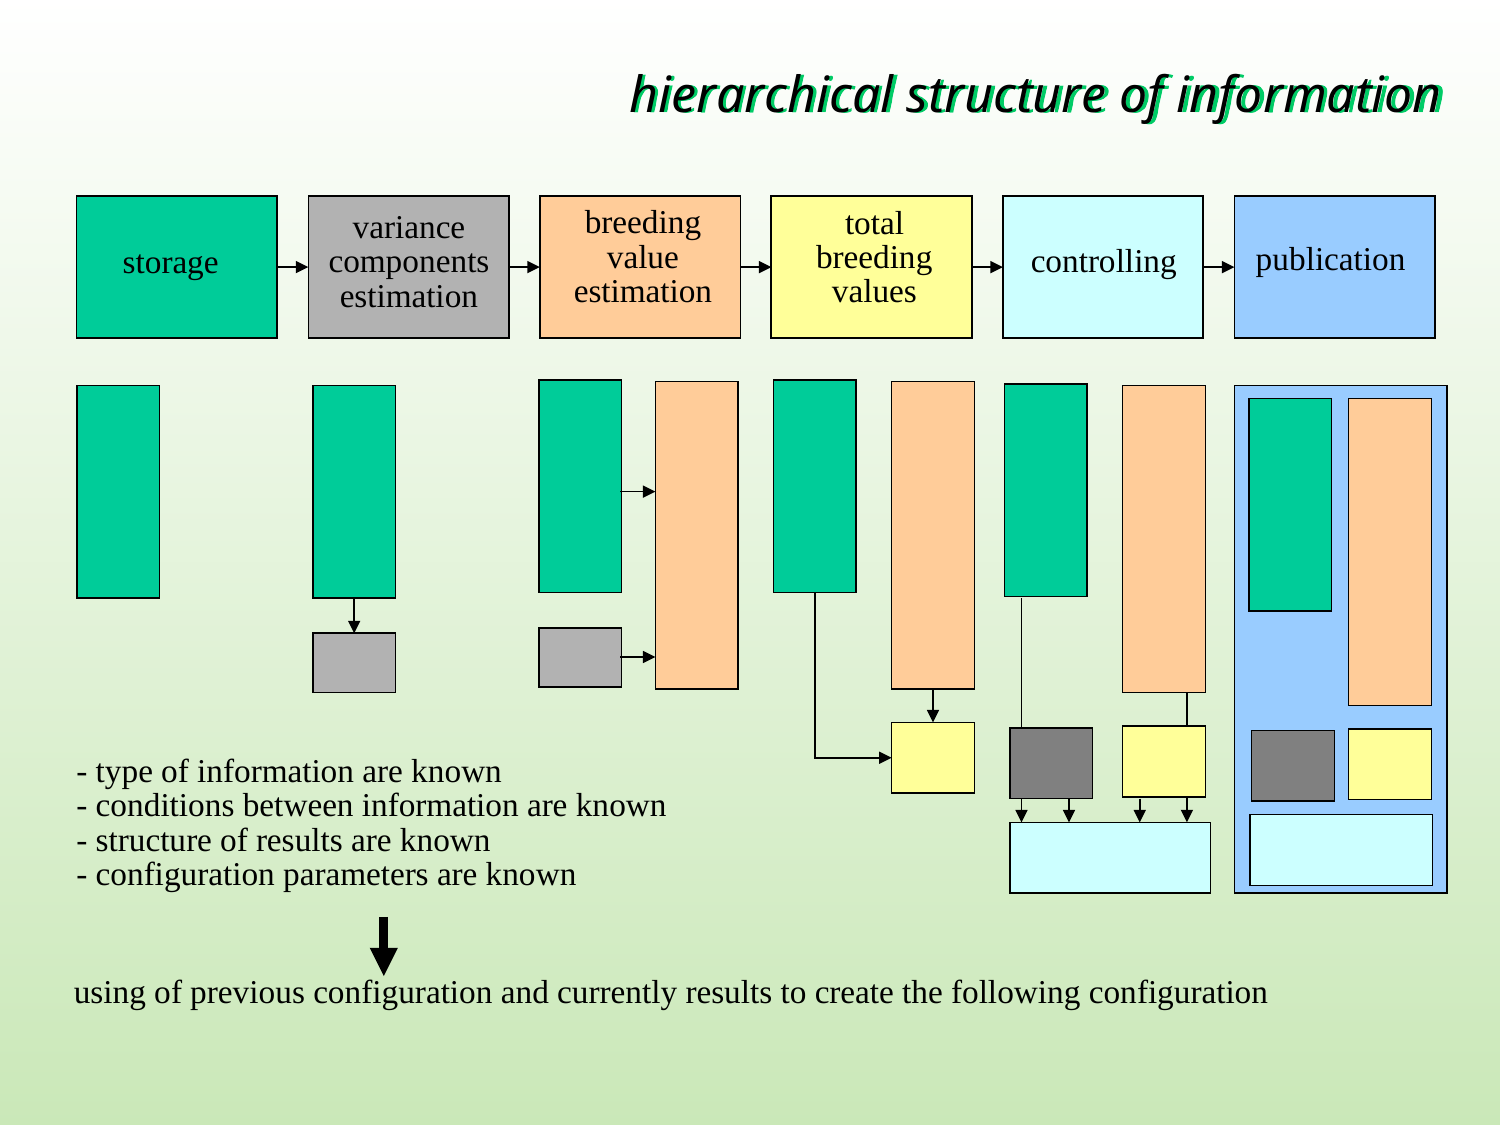

# hierarchical structure of information
breeding
value
estimation
total
breeding
values
variance
components
estimation
publication
controlling
storage
- type of information are known
- conditions between information are known
- structure of results are known
- configuration parameters are known
using of previous configuration and currently results to create the following configuration